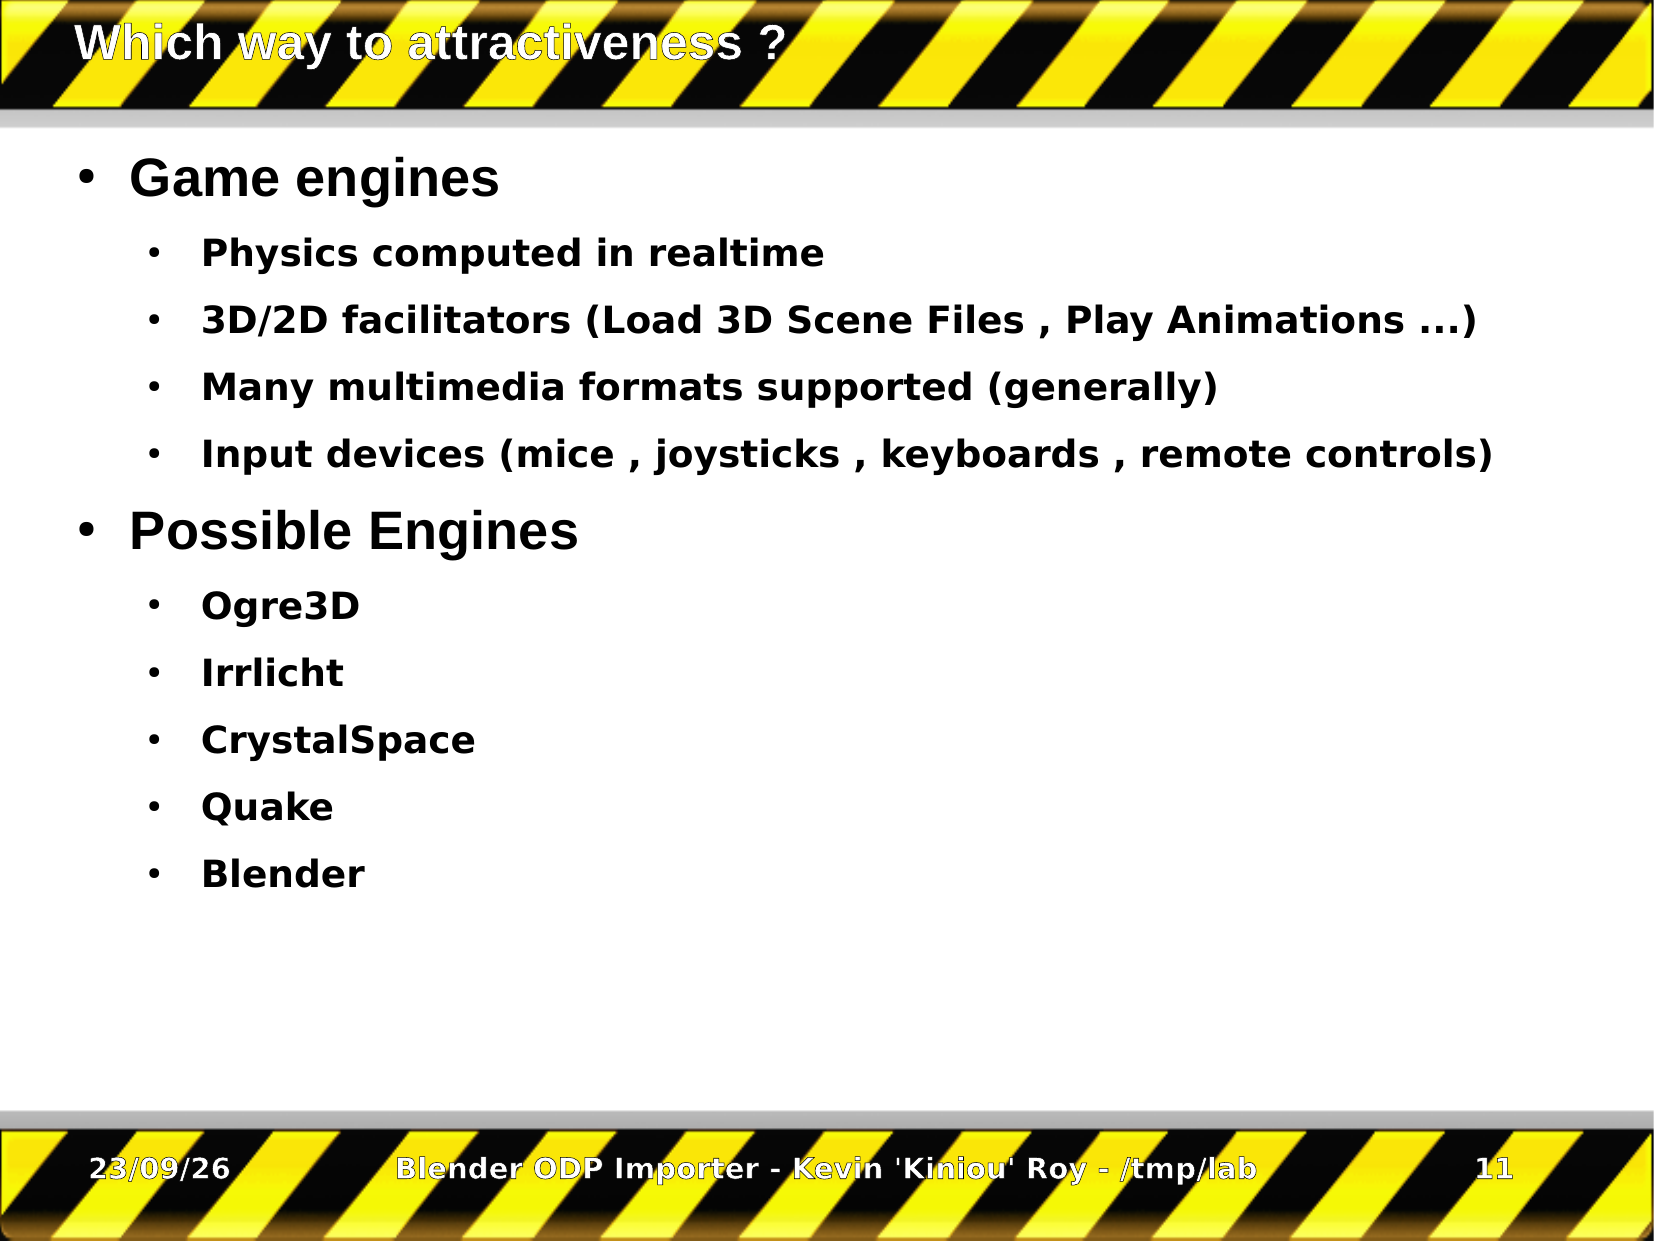

# Which way to attractiveness ?
Game engines
Physics computed in realtime
3D/2D facilitators (Load 3D Scene Files , Play Animations ...)
Many multimedia formats supported (generally)
Input devices (mice , joysticks , keyboards , remote controls)
Possible Engines
Ogre3D
Irrlicht
CrystalSpace
Quake
Blender
Blender ODP Importer - Kevin 'Kiniou' Roy - /tmp/lab
11